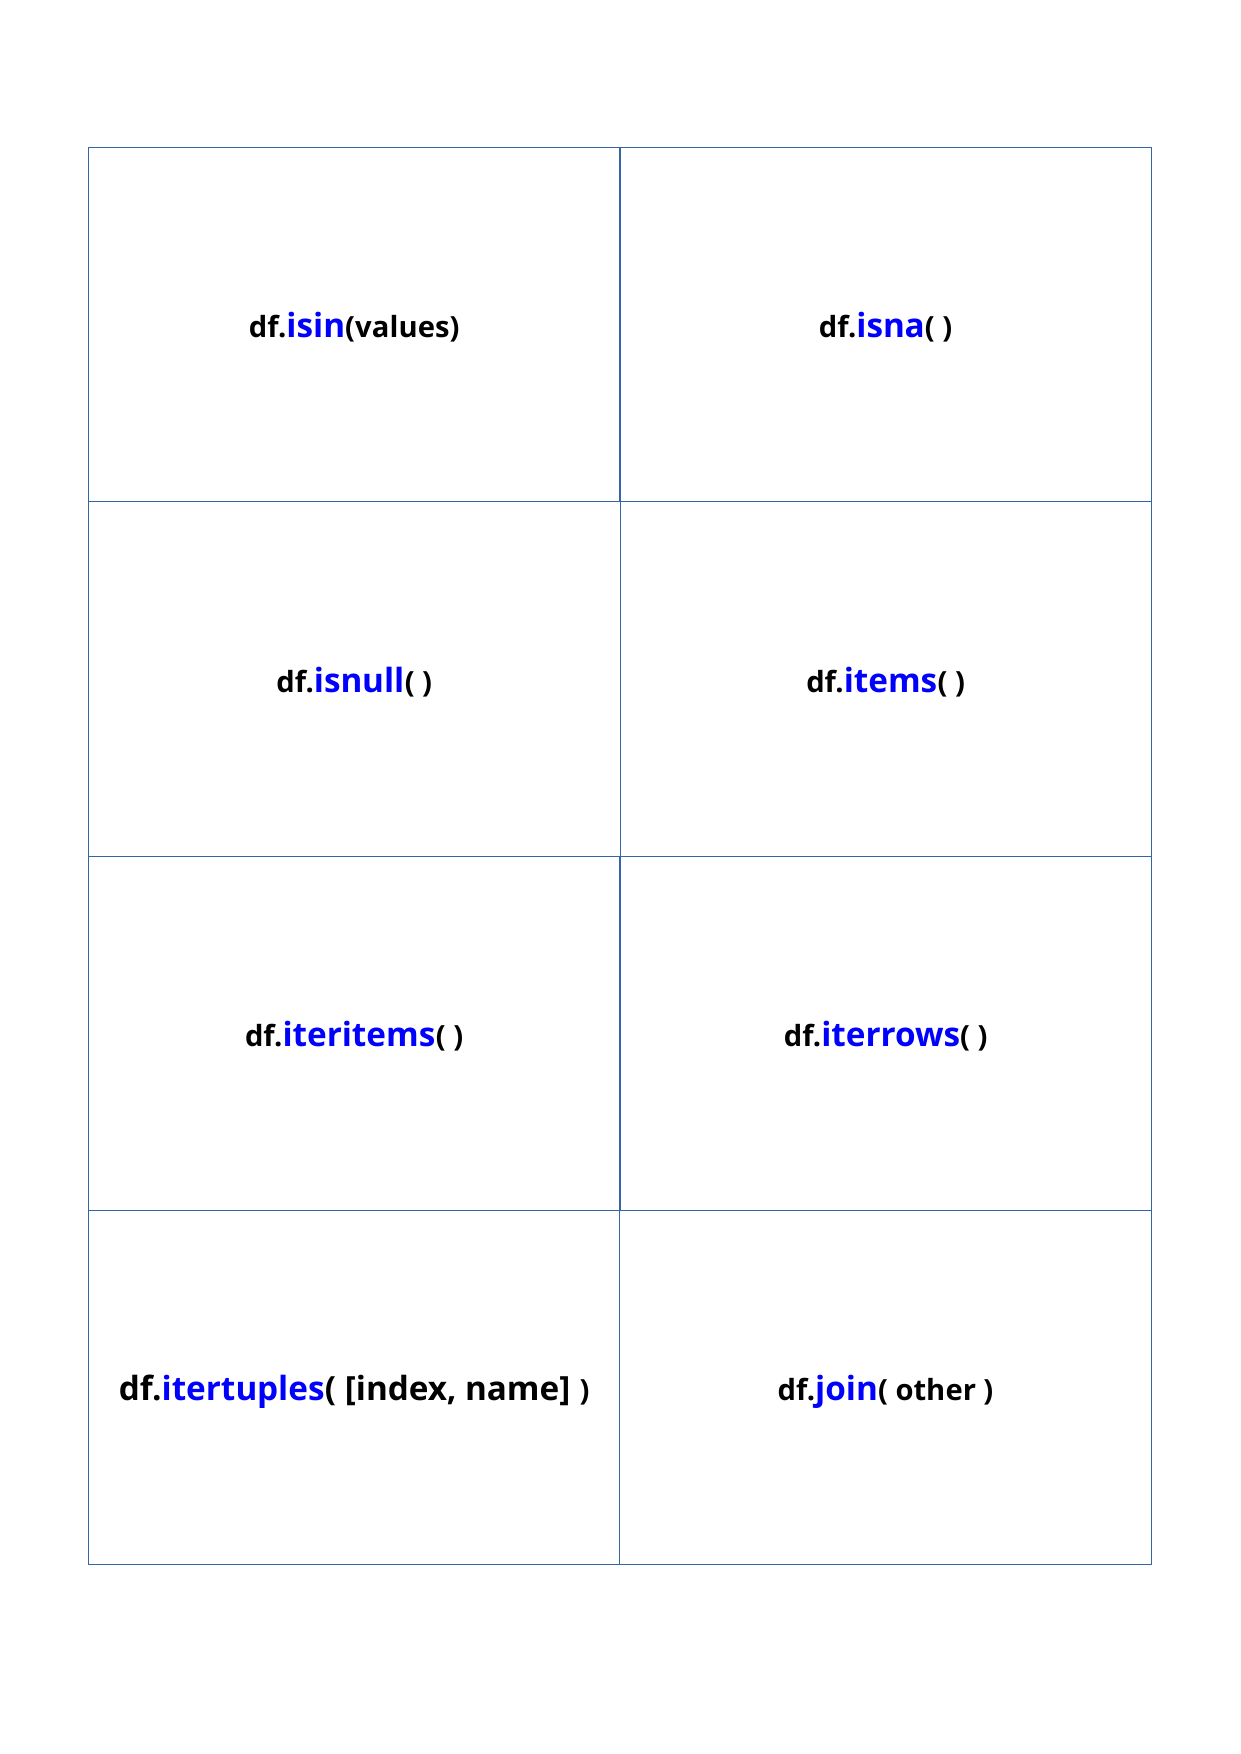

df.isin(values)
df.isna( )
df.isnull( )
df.items( )
df.iteritems( )
df.iterrows( )
df.itertuples( [index, name] )
df.join( other )